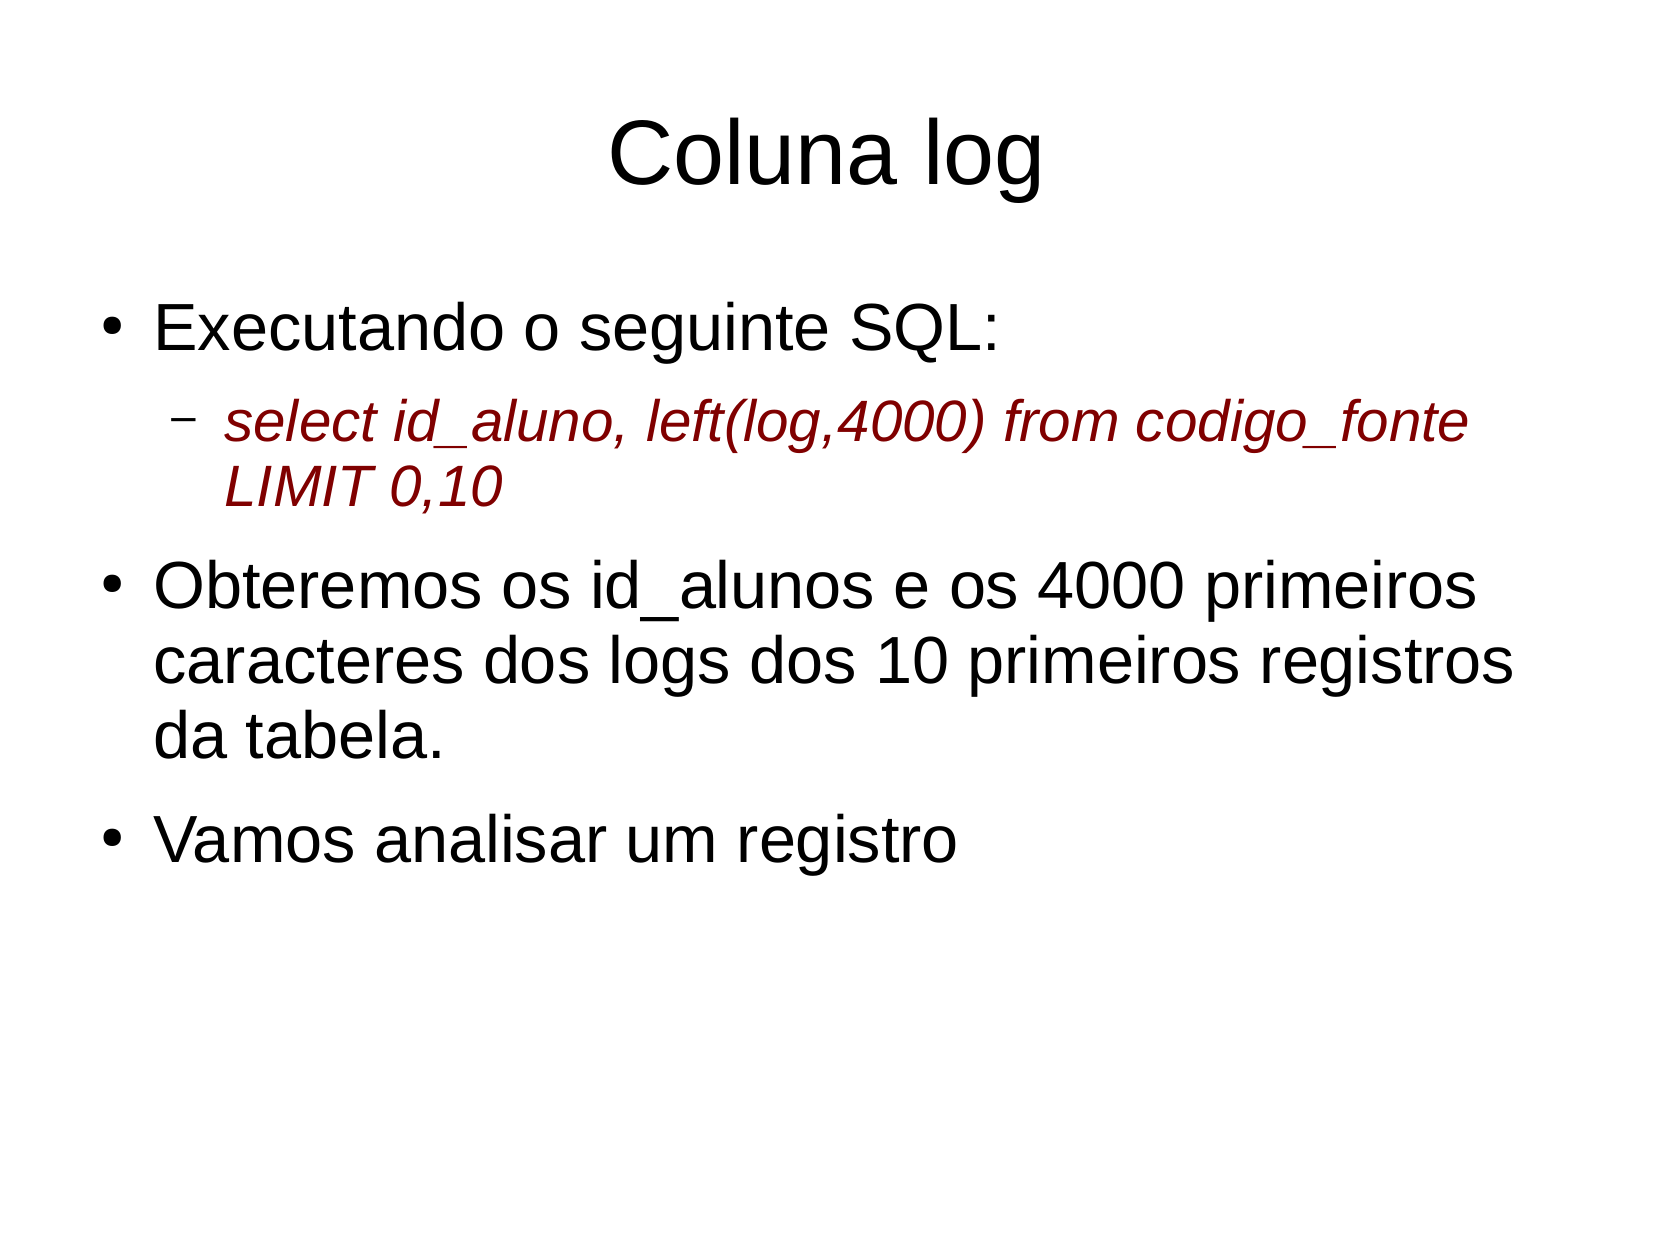

# Coluna log
Executando o seguinte SQL:
select id_aluno, left(log,4000) from codigo_fonte LIMIT 0,10
Obteremos os id_alunos e os 4000 primeiros caracteres dos logs dos 10 primeiros registros da tabela.
Vamos analisar um registro